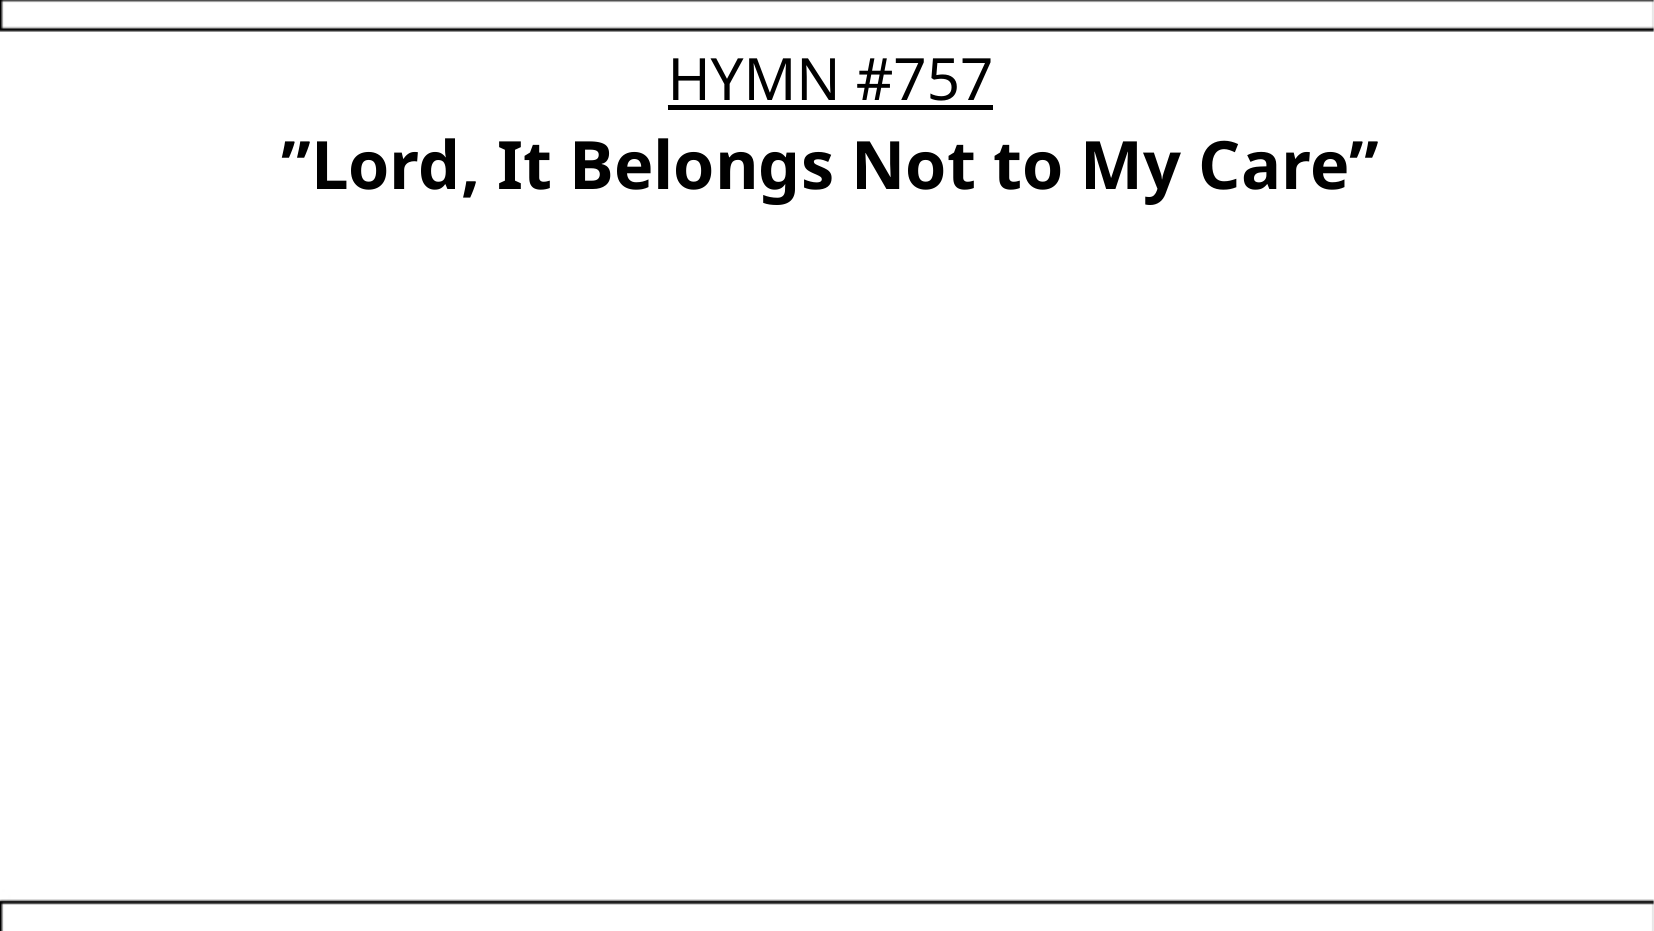

HYMN #757
”Lord, It Belongs Not to My Care”